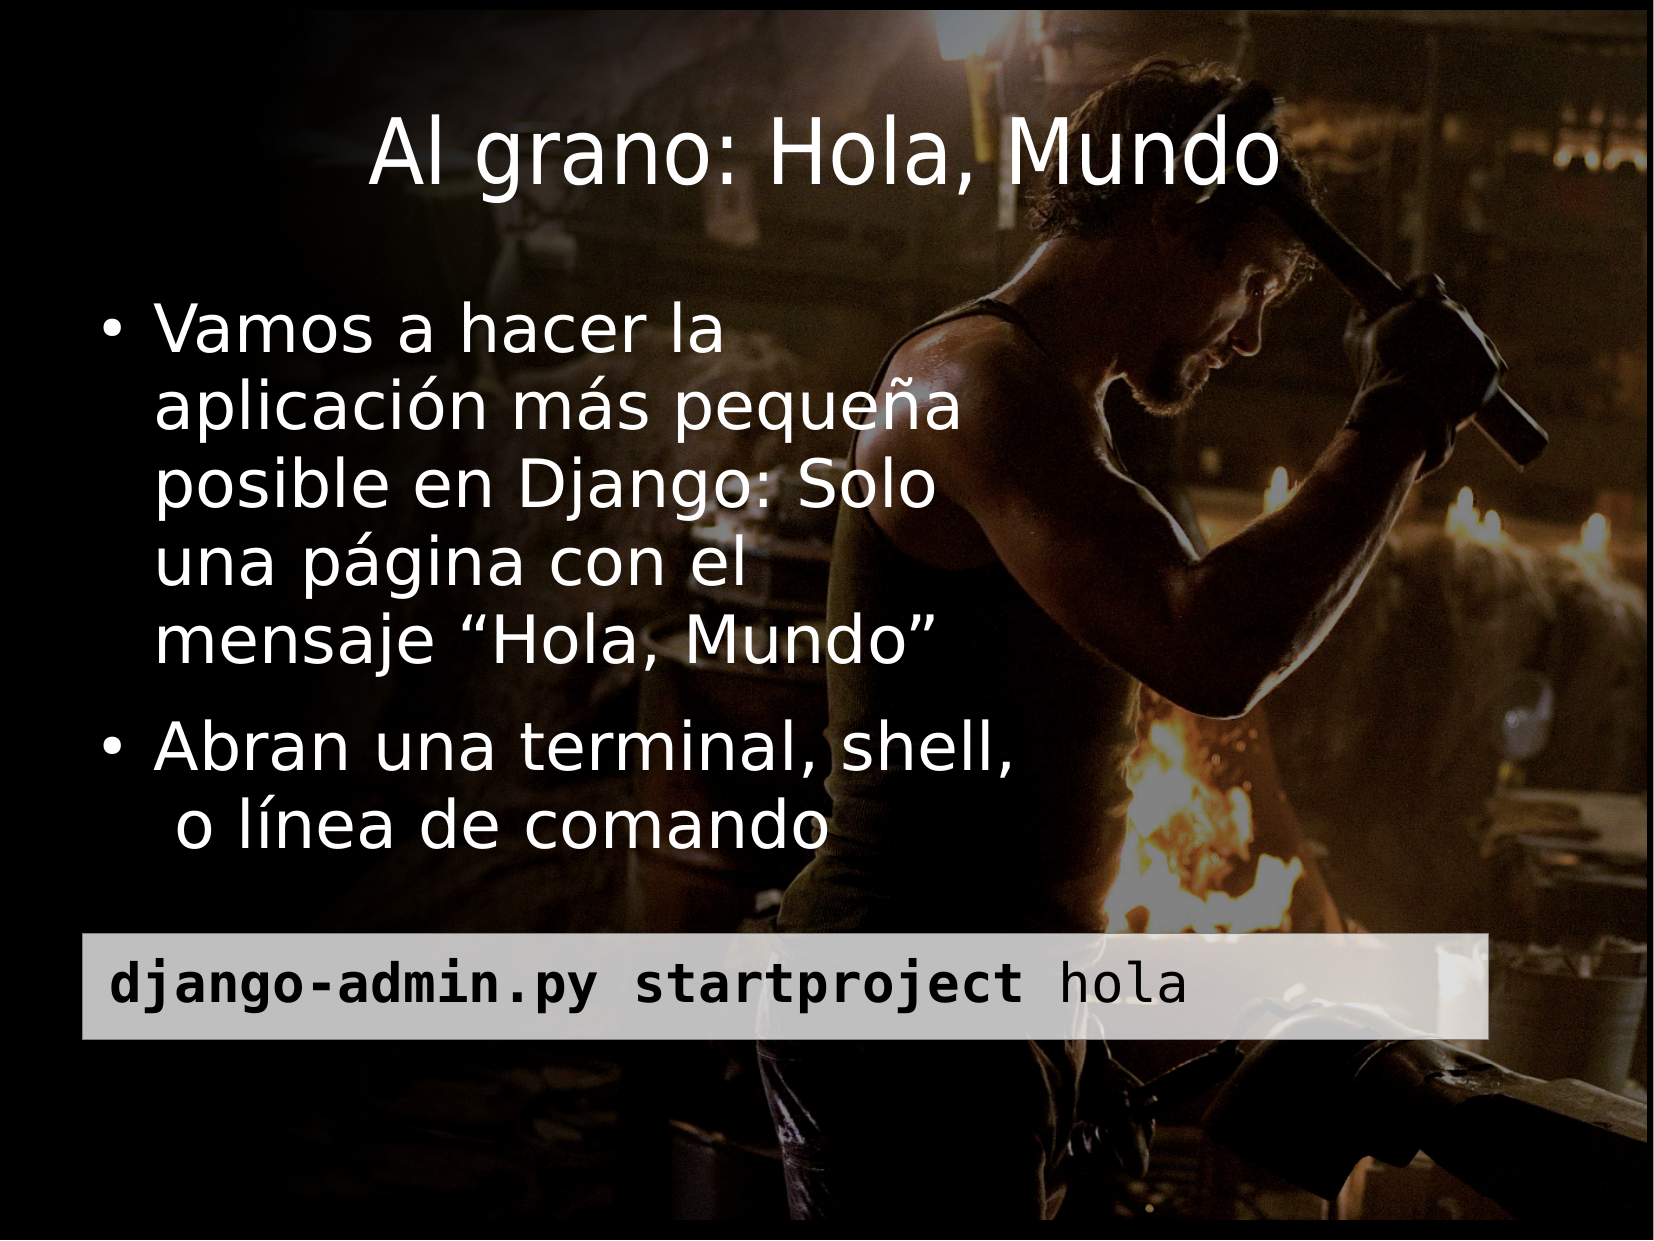

# Al grano: Hola, Mundo
Vamos a hacer la aplicación más pequeña posible en Django: Solo una página con el mensaje “Hola, Mundo”
Abran una terminal, shell, o línea de comando
django-admin.py startproject hola